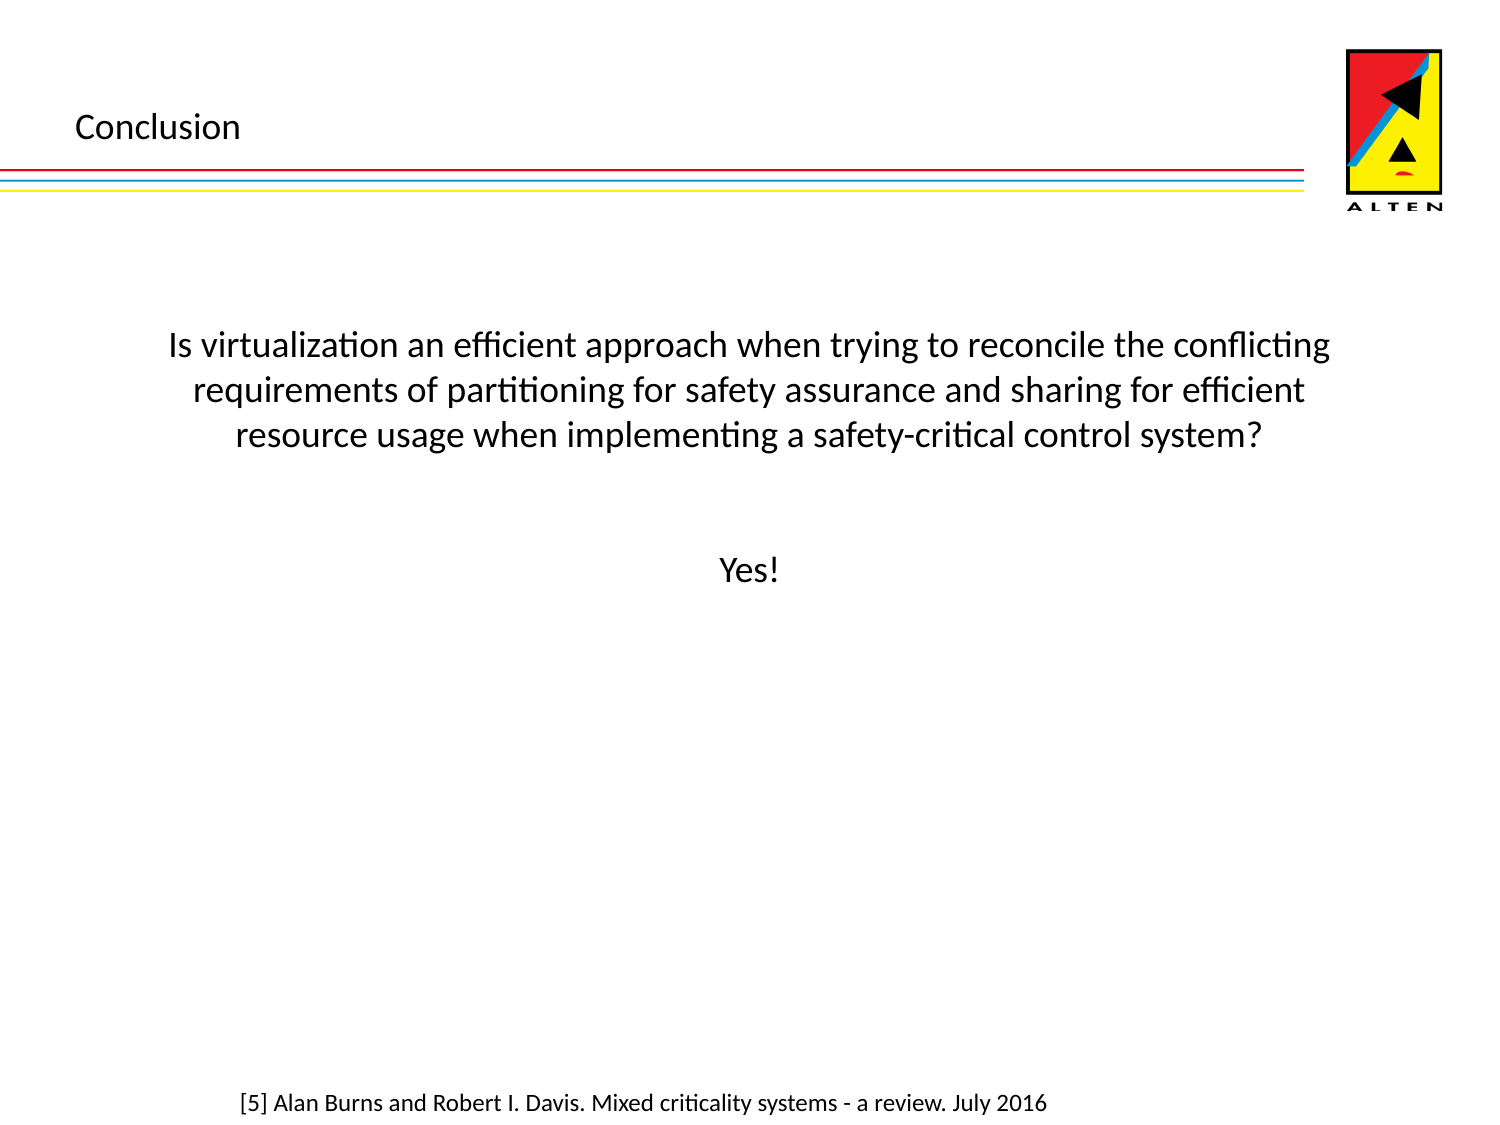

Conclusion
Is virtualization an efficient approach when trying to reconcile the conflicting requirements of partitioning for safety assurance and sharing for efficient resource usage when implementing a safety-critical control system?
Yes!
[5] Alan Burns and Robert I. Davis. Mixed criticality systems - a review. July 2016